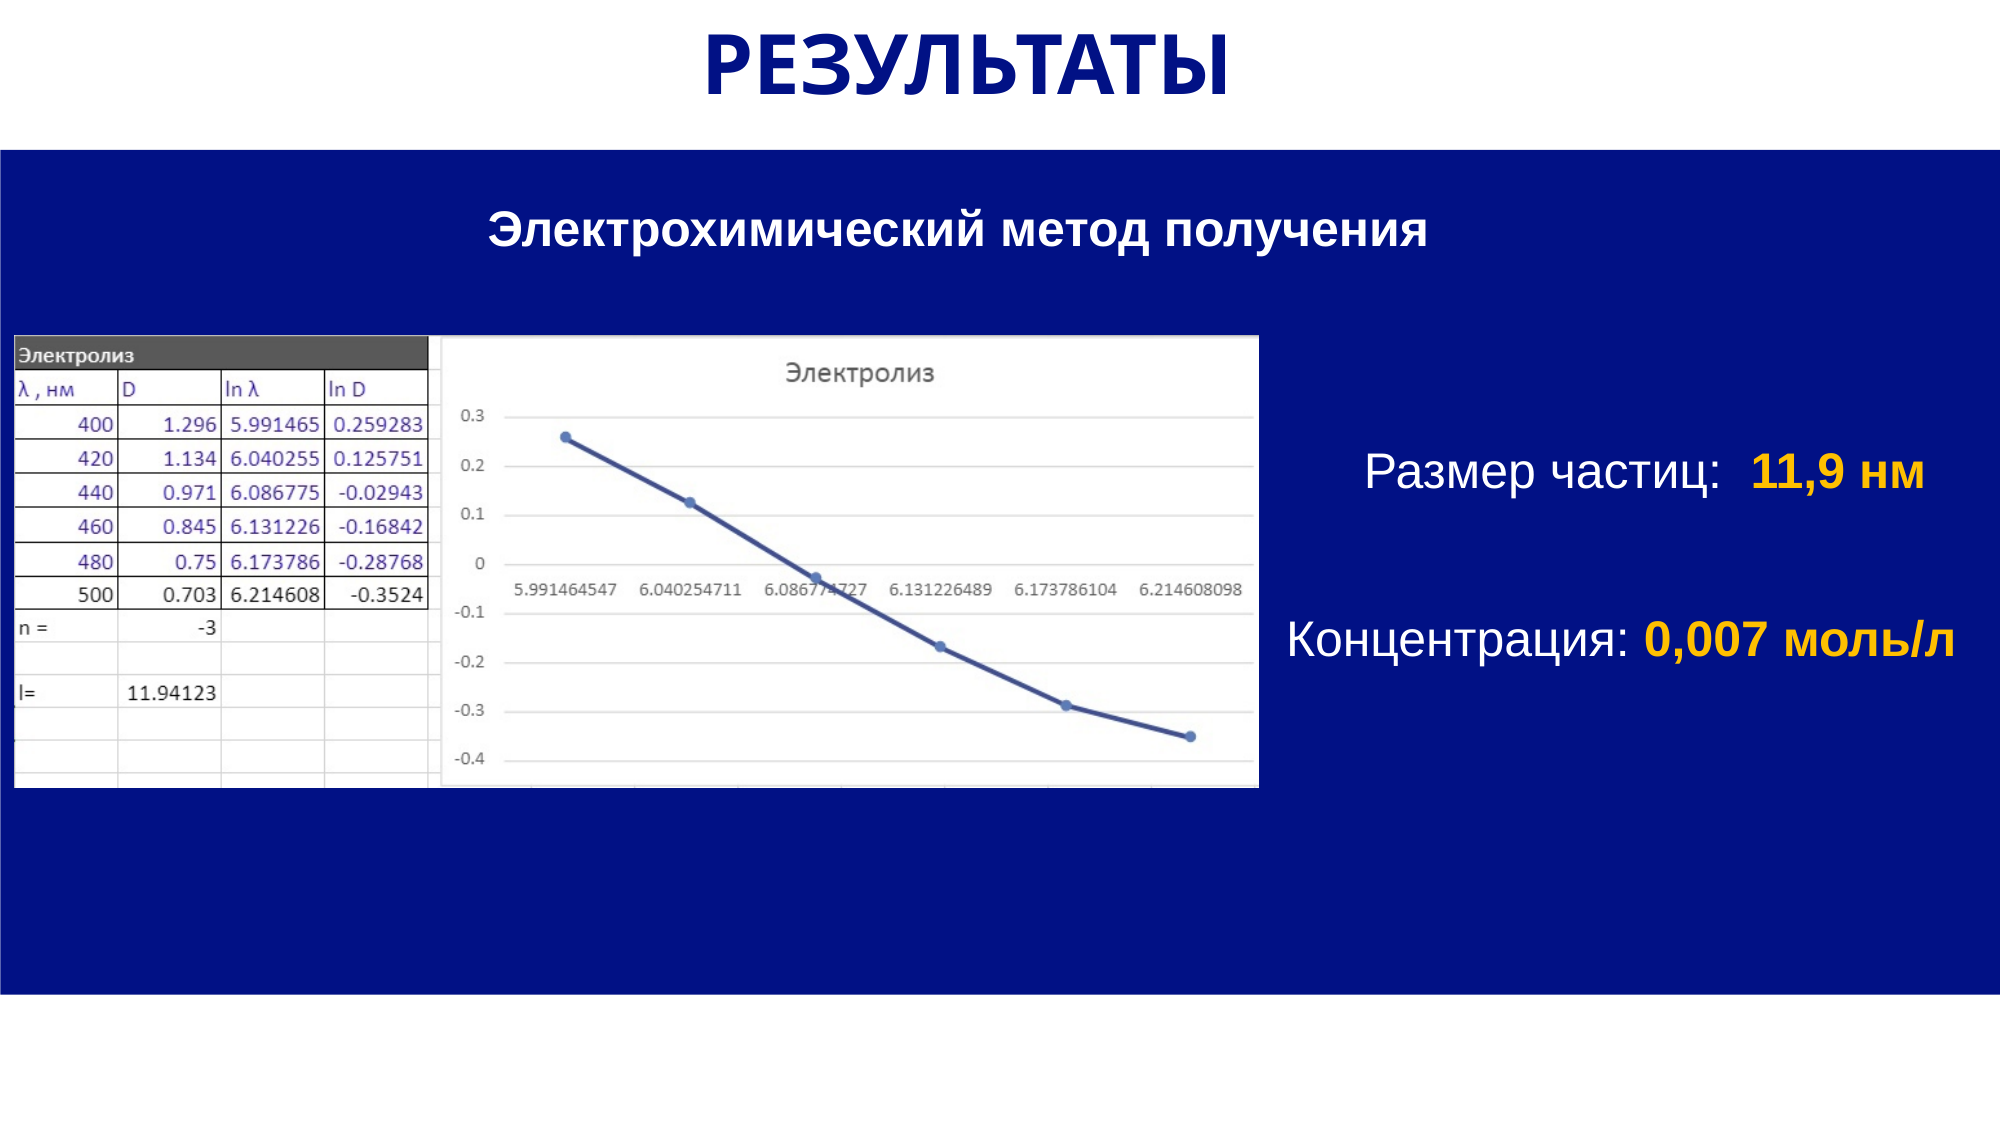

РЕЗУЛЬТАТЫ
Электрохимический метод получения
Размер частиц:  11,9 нм
Концентрация: 0,007 моль/л